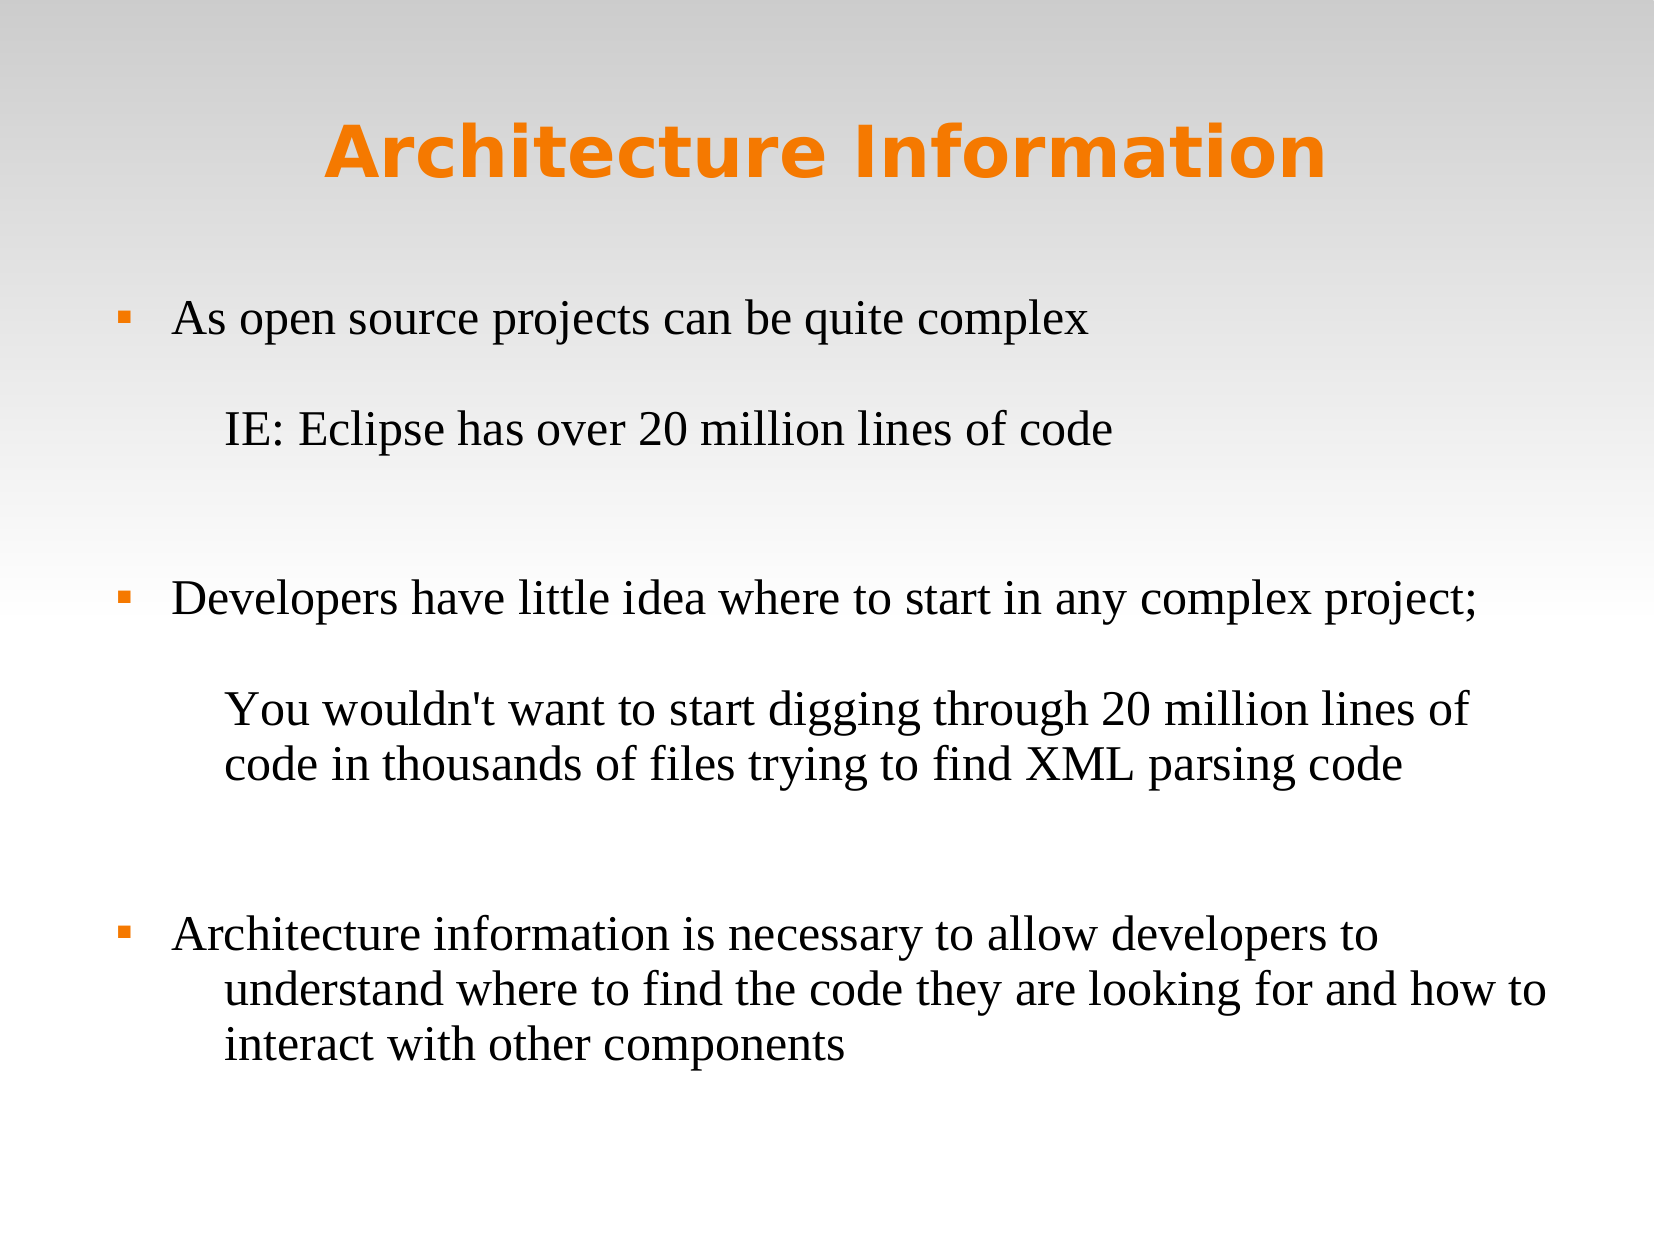

# Architecture Information
As open source projects can be quite complex
IE: Eclipse has over 20 million lines of code
Developers have little idea where to start in any complex project;
You wouldn't want to start digging through 20 million lines of code in thousands of files trying to find XML parsing code
Architecture information is necessary to allow developers to understand where to find the code they are looking for and how to interact with other components